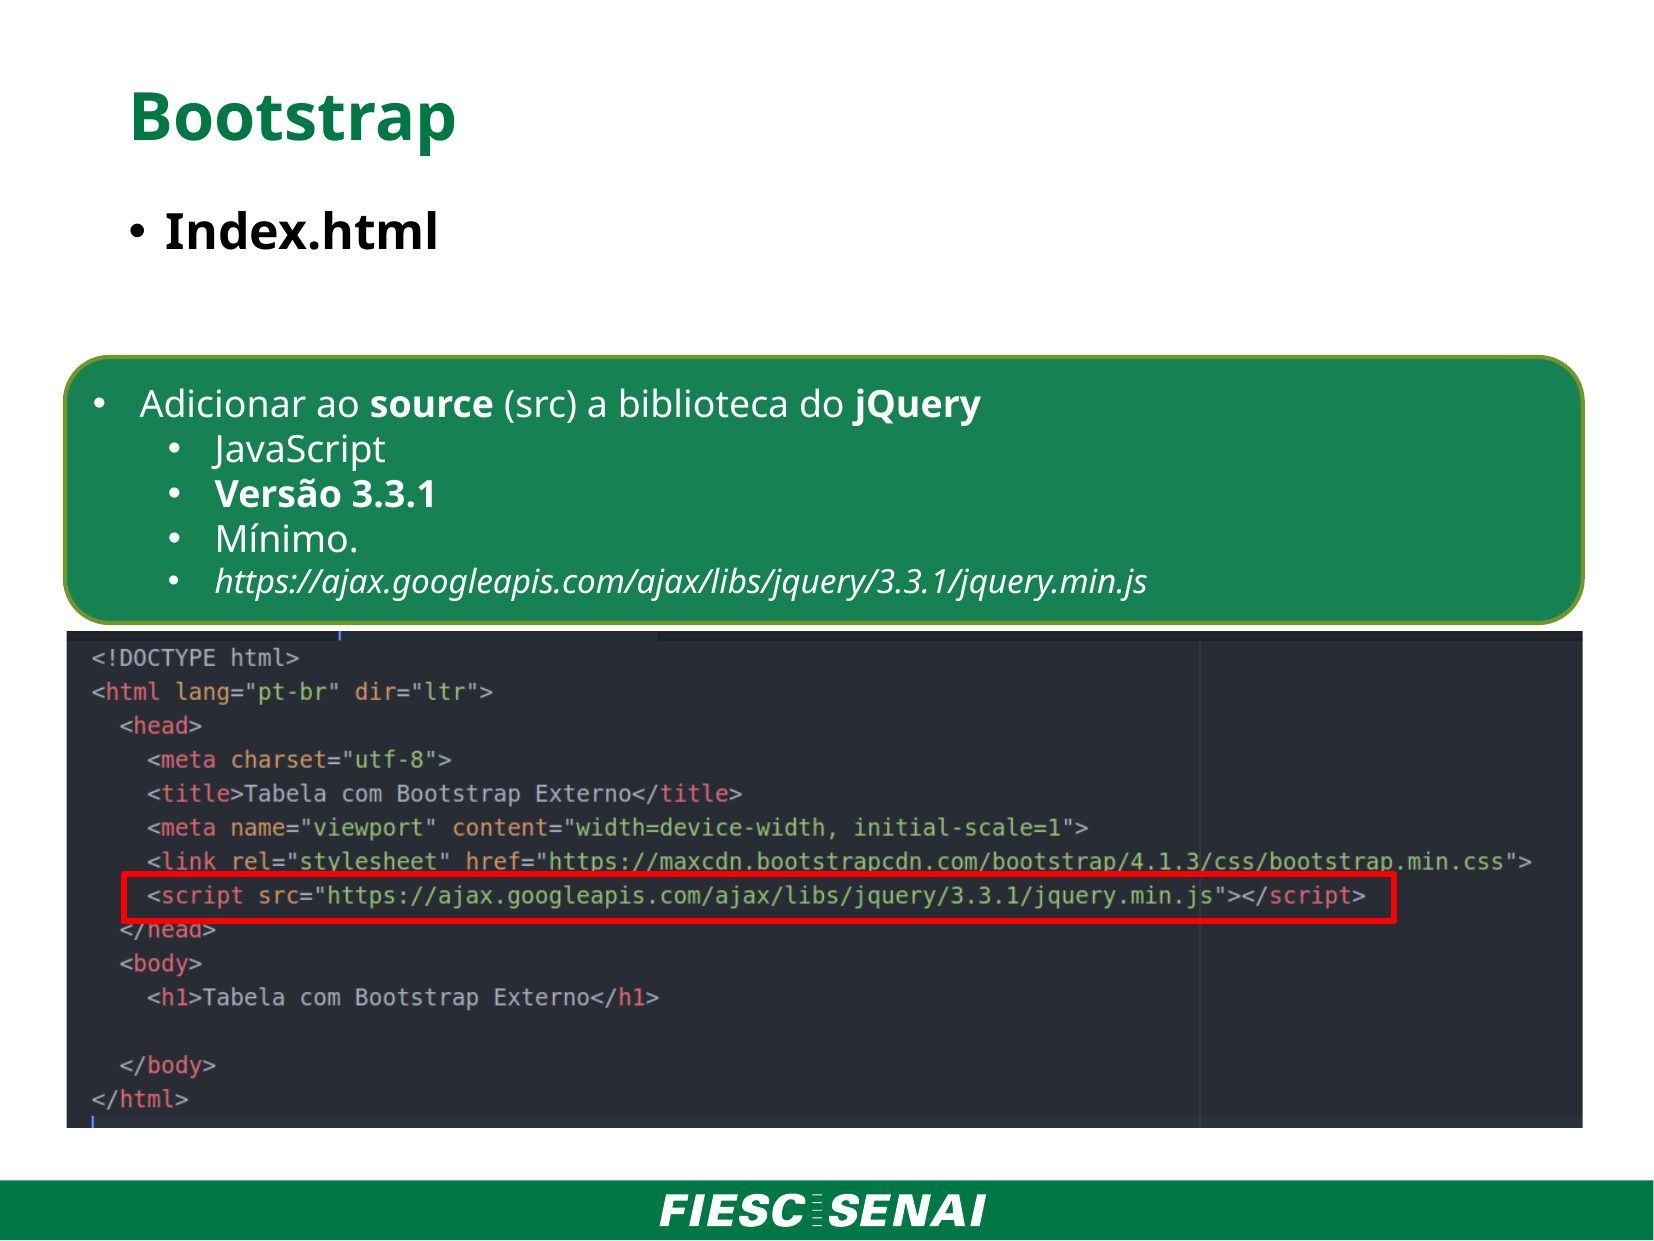

Bootstrap
Index.html
Adicionar ao source (src) a biblioteca do jQuery
JavaScript
Versão 3.3.1
Mínimo.
https://ajax.googleapis.com/ajax/libs/jquery/3.3.1/jquery.min.js